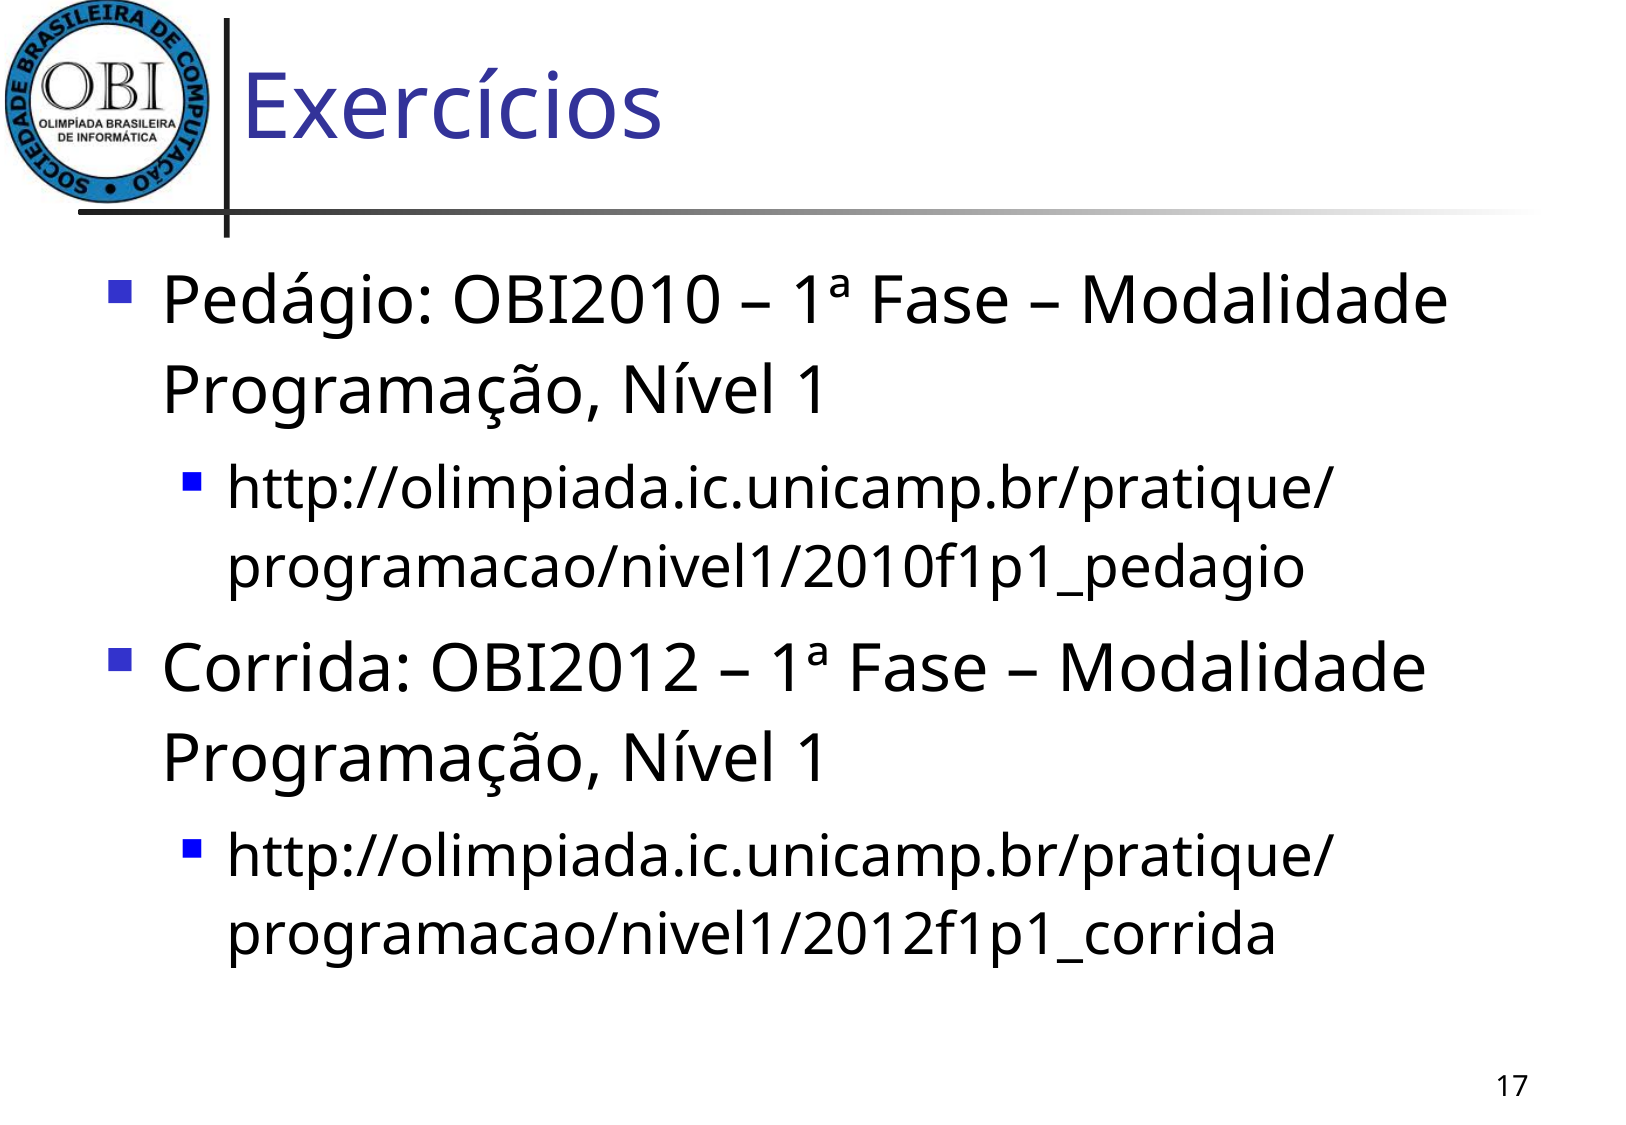

# Exercícios
Pedágio: OBI2010 – 1ª Fase – Modalidade Programação, Nível 1
http://olimpiada.ic.unicamp.br/pratique/programacao/nivel1/2010f1p1_pedagio
Corrida: OBI2012 – 1ª Fase – Modalidade Programação, Nível 1
http://olimpiada.ic.unicamp.br/pratique/programacao/nivel1/2012f1p1_corrida